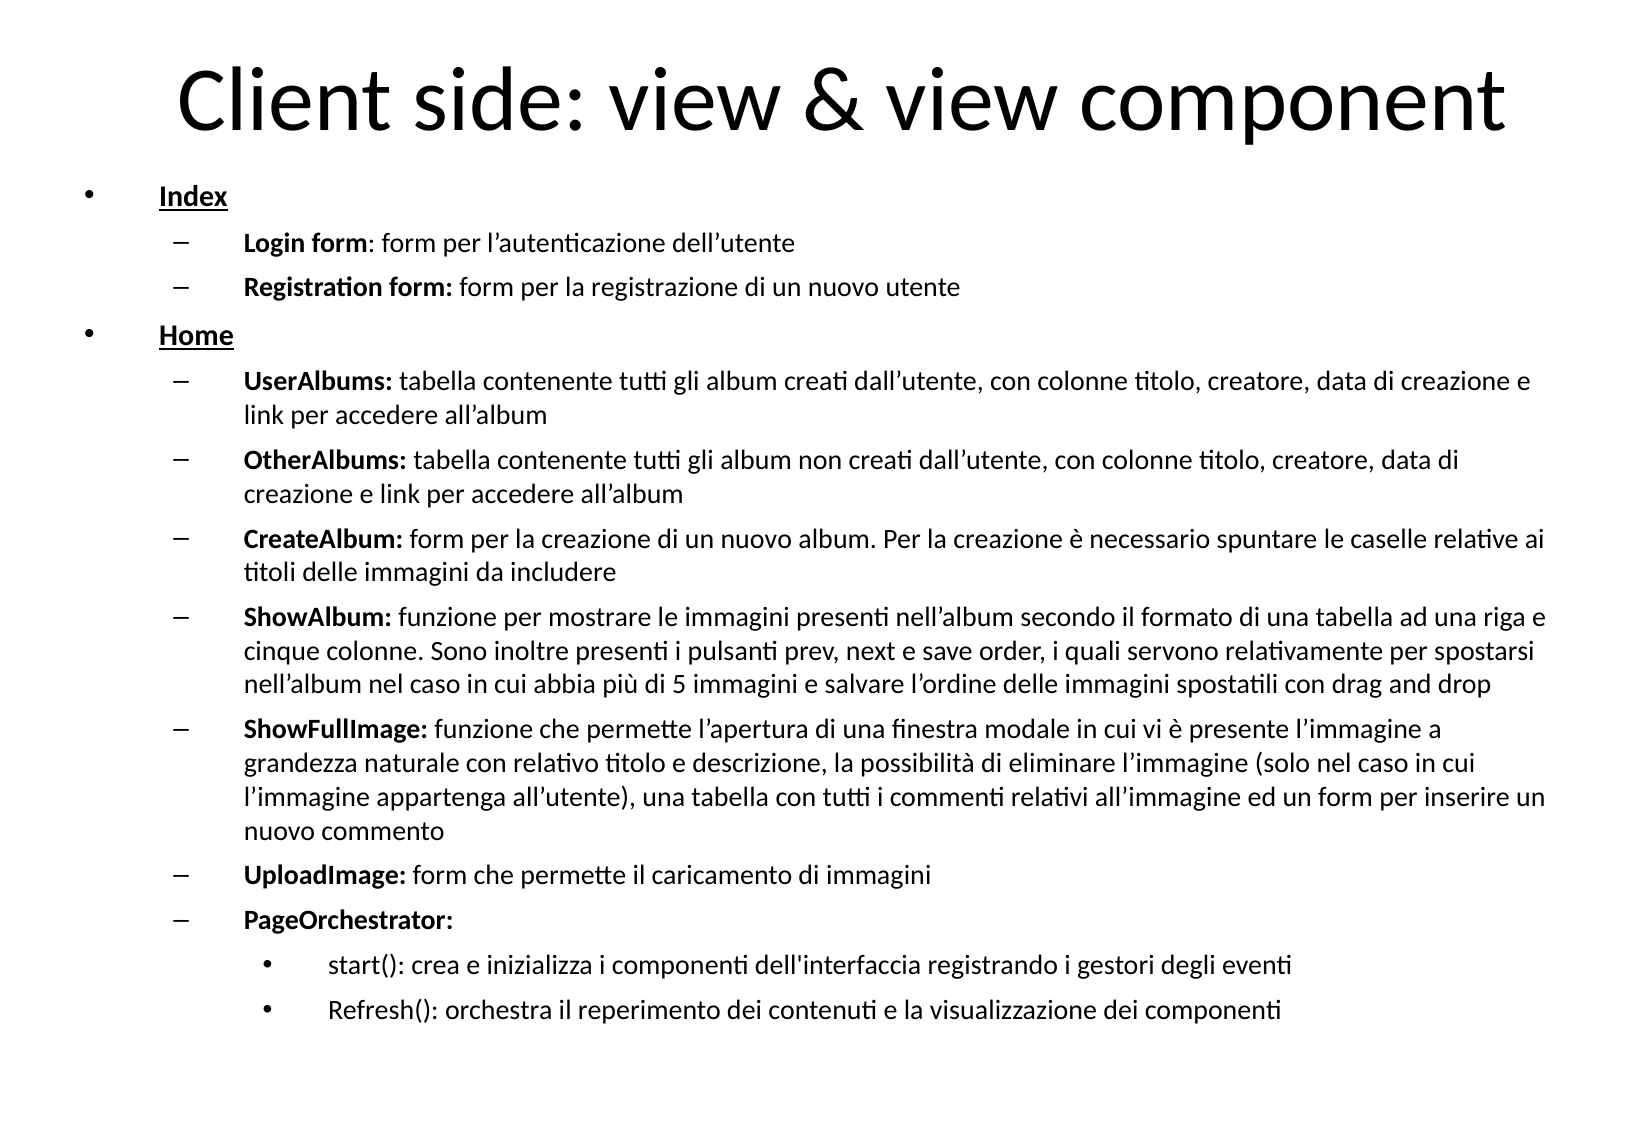

# Client side: view & view component
Index
Login form: form per l’autenticazione dell’utente
Registration form: form per la registrazione di un nuovo utente
Home
UserAlbums: tabella contenente tutti gli album creati dall’utente, con colonne titolo, creatore, data di creazione e link per accedere all’album
OtherAlbums: tabella contenente tutti gli album non creati dall’utente, con colonne titolo, creatore, data di creazione e link per accedere all’album
CreateAlbum: form per la creazione di un nuovo album. Per la creazione è necessario spuntare le caselle relative ai titoli delle immagini da includere
ShowAlbum: funzione per mostrare le immagini presenti nell’album secondo il formato di una tabella ad una riga e cinque colonne. Sono inoltre presenti i pulsanti prev, next e save order, i quali servono relativamente per spostarsi nell’album nel caso in cui abbia più di 5 immagini e salvare l’ordine delle immagini spostatili con drag and drop
ShowFullImage: funzione che permette l’apertura di una finestra modale in cui vi è presente l’immagine a grandezza naturale con relativo titolo e descrizione, la possibilità di eliminare l’immagine (solo nel caso in cui l’immagine appartenga all’utente), una tabella con tutti i commenti relativi all’immagine ed un form per inserire un nuovo commento
UploadImage: form che permette il caricamento di immagini
PageOrchestrator:
start(): crea e inizializza i componenti dell'interfaccia registrando i gestori degli eventi
Refresh(): orchestra il reperimento dei contenuti e la visualizzazione dei componenti